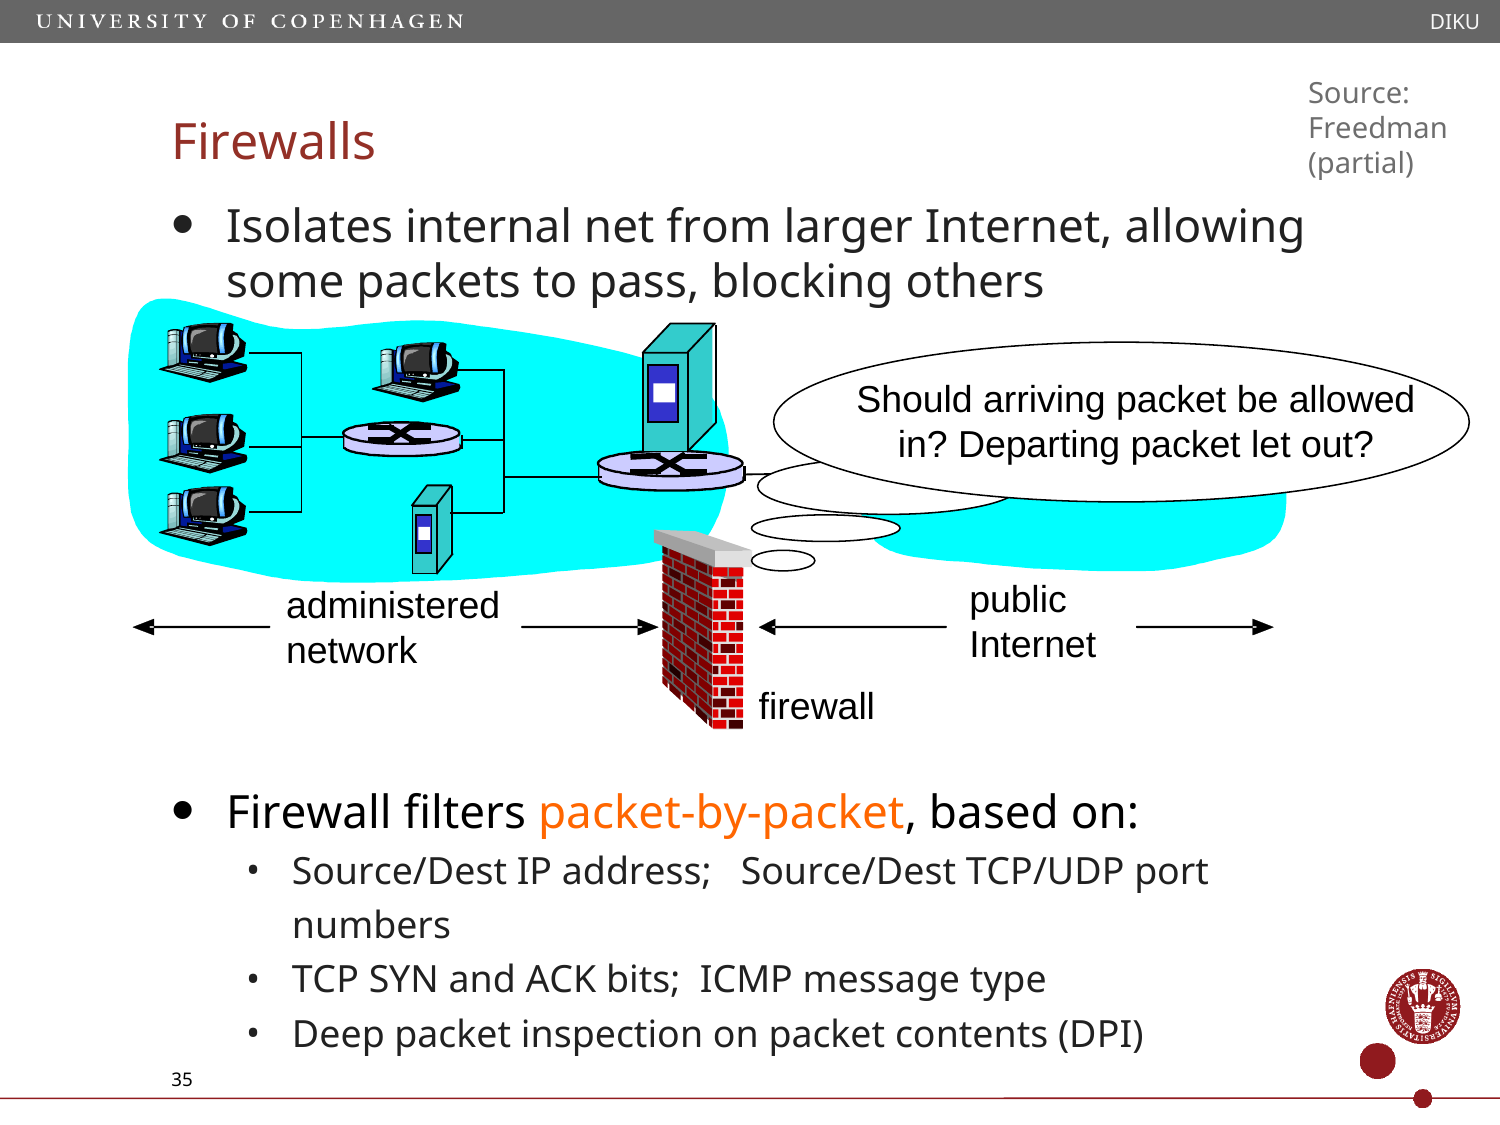

DIKU
Source: Freedman (partial)
Firewalls
Isolates internal net from larger Internet, allowing some packets to pass, blocking others
.
Firewall filters packet-by-packet, based on:
Source/Dest IP address; Source/Dest TCP/UDP port numbers
TCP SYN and ACK bits; ICMP message type
Deep packet inspection on packet contents (DPI)
Should arriving packet be allowed in? Departing packet let out?
public
Internet
administered
network
firewall